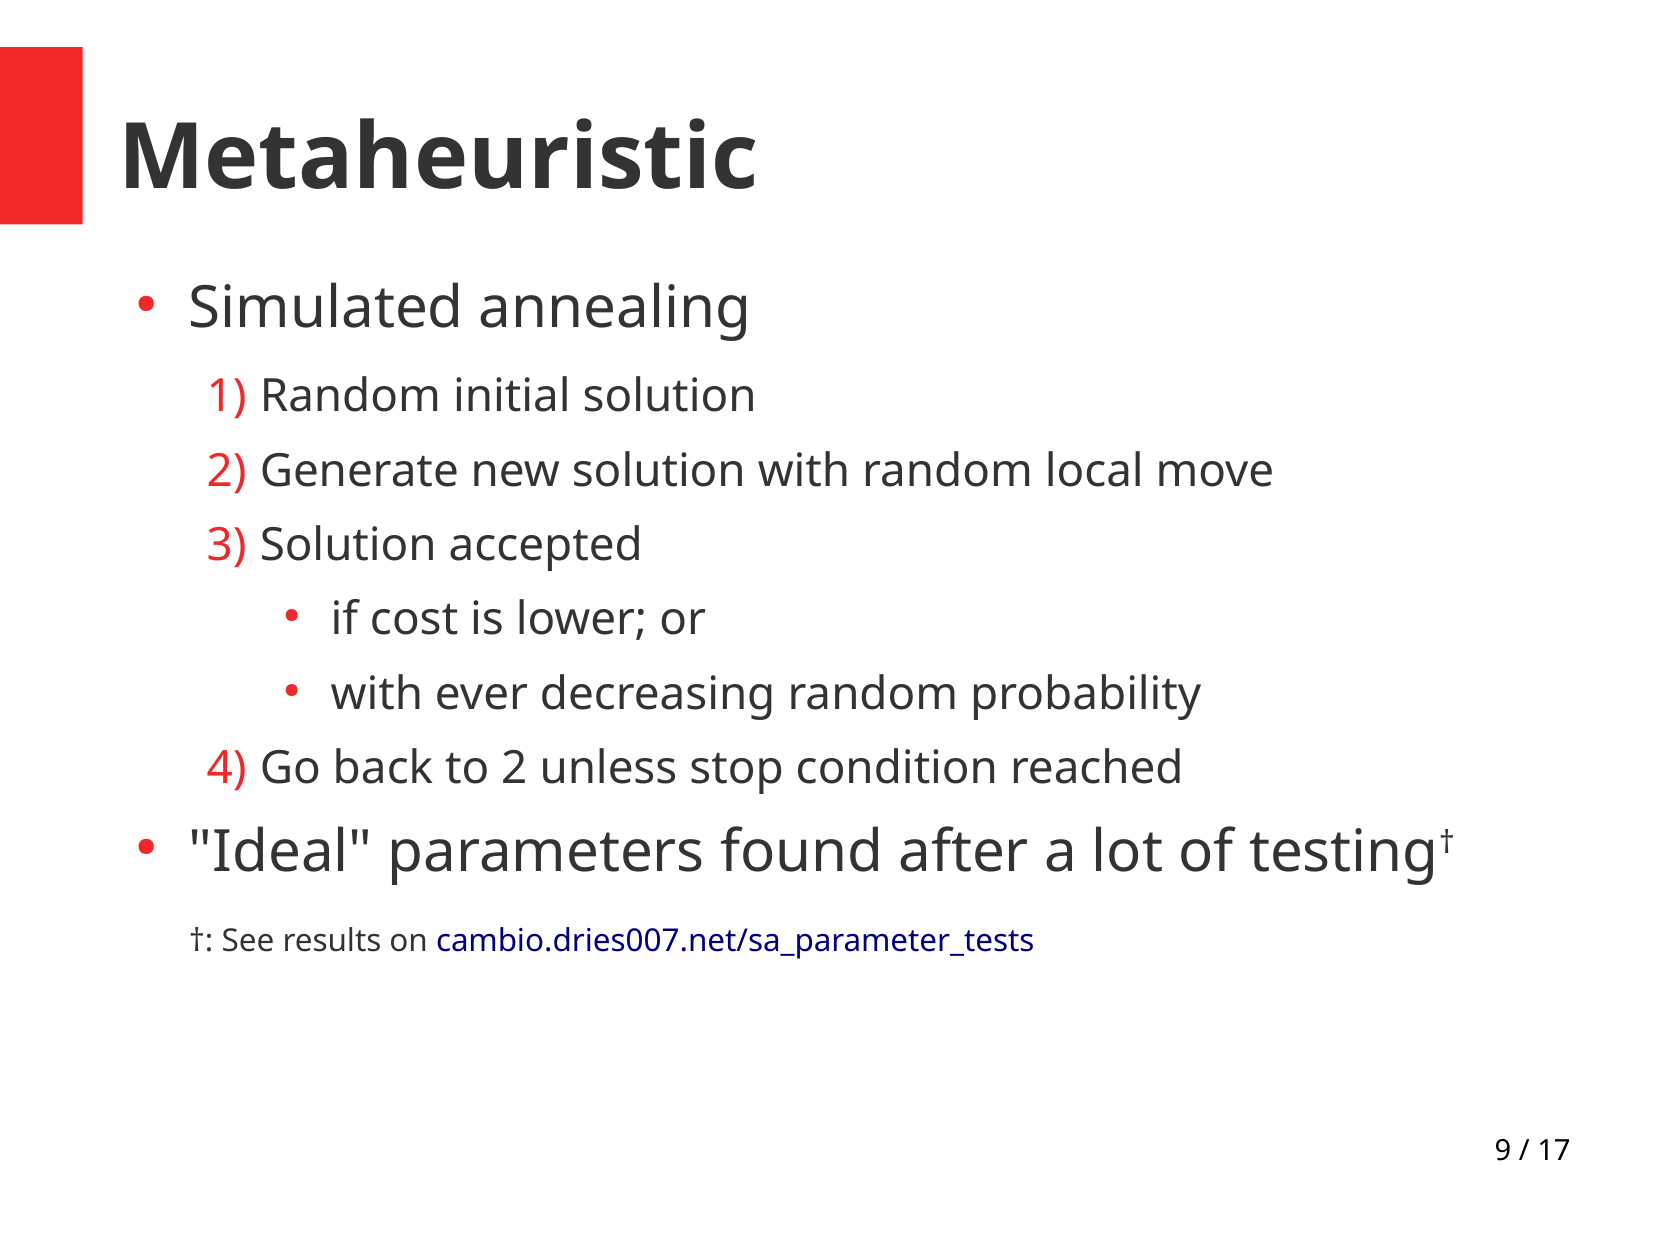

# Metaheuristic
Simulated annealing
Random initial solution
Generate new solution with random local move
Solution accepted
if cost is lower; or
with ever decreasing random probability
Go back to 2 unless stop condition reached
"Ideal" parameters found after a lot of testing†
†: See results on cambio.dries007.net/sa_parameter_tests
9